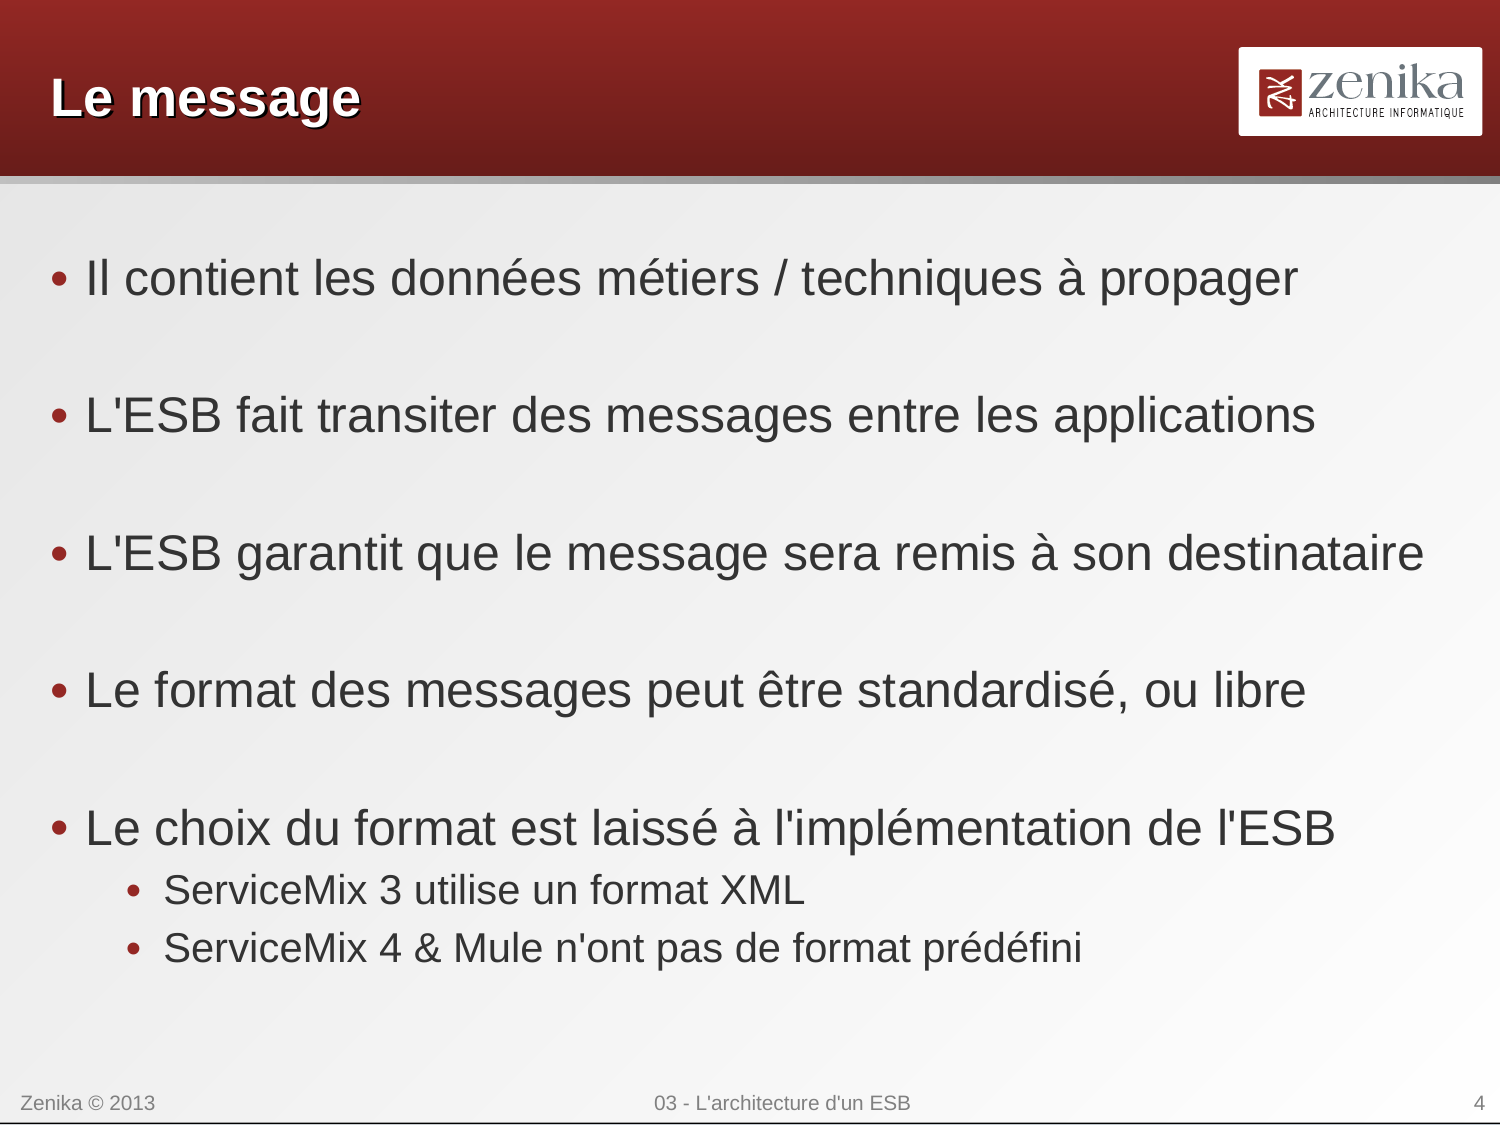

# Le message
Il contient les données métiers / techniques à propager
L'ESB fait transiter des messages entre les applications
L'ESB garantit que le message sera remis à son destinataire
Le format des messages peut être standardisé, ou libre
Le choix du format est laissé à l'implémentation de l'ESB
ServiceMix 3 utilise un format XML
ServiceMix 4 & Mule n'ont pas de format prédéfini